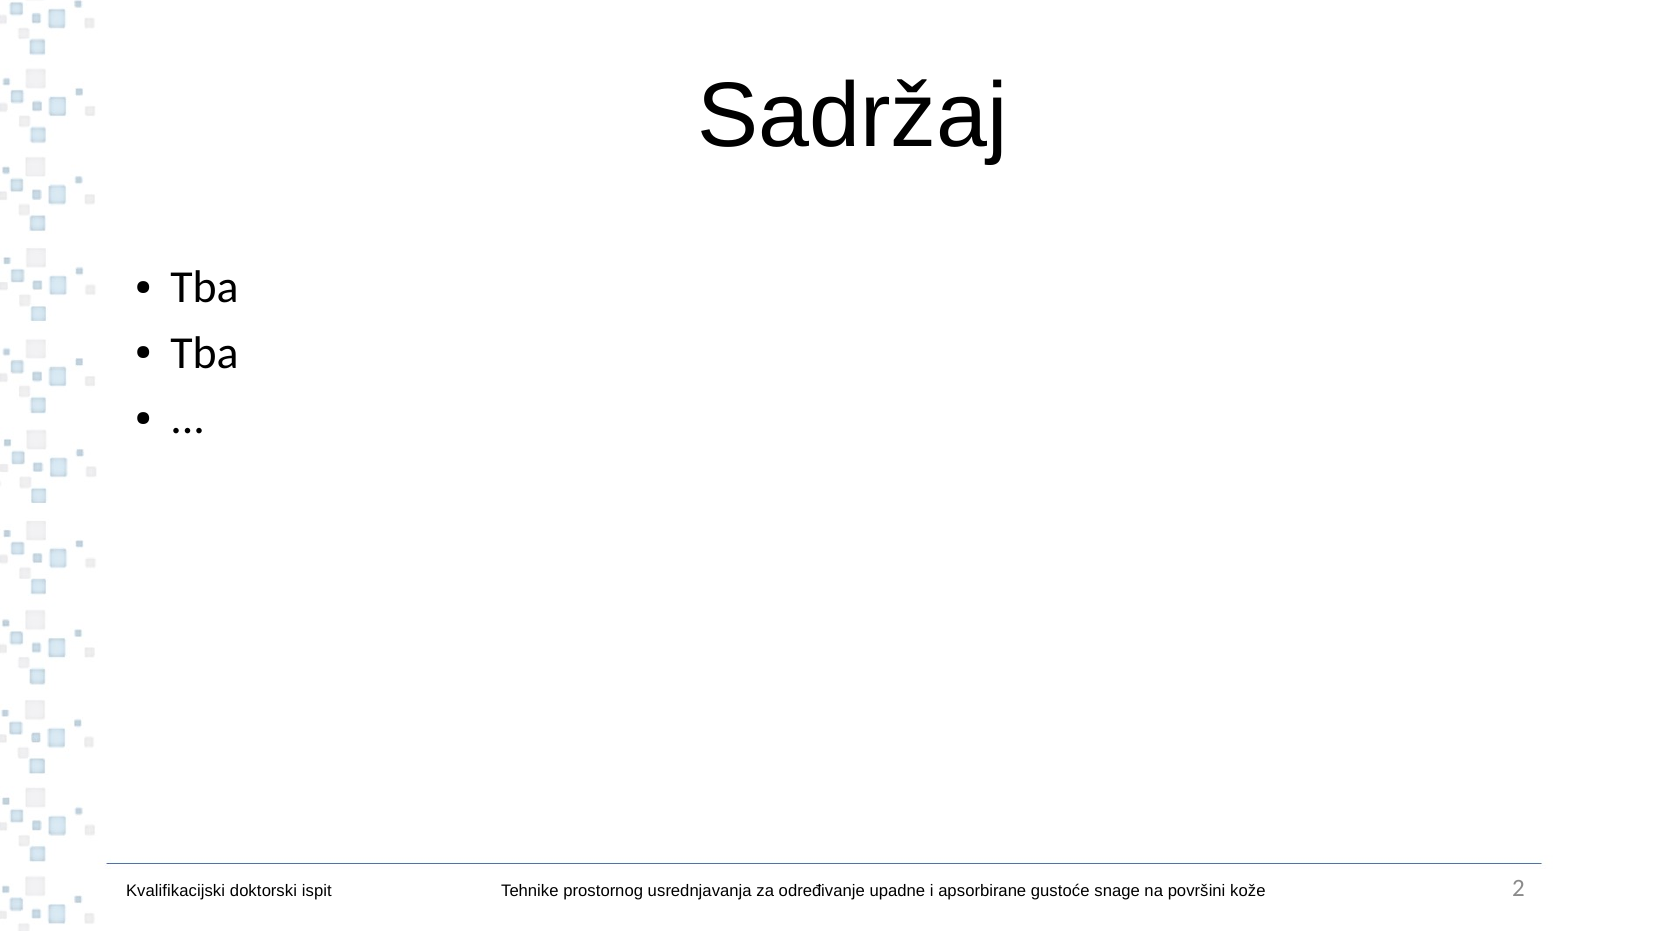

# Sadržaj
Tba
Tba
...
2
Kvalifikacijski doktorski ispit			Tehnike prostornog usrednjavanja za određivanje upadne i apsorbirane gustoće snage na površini kože